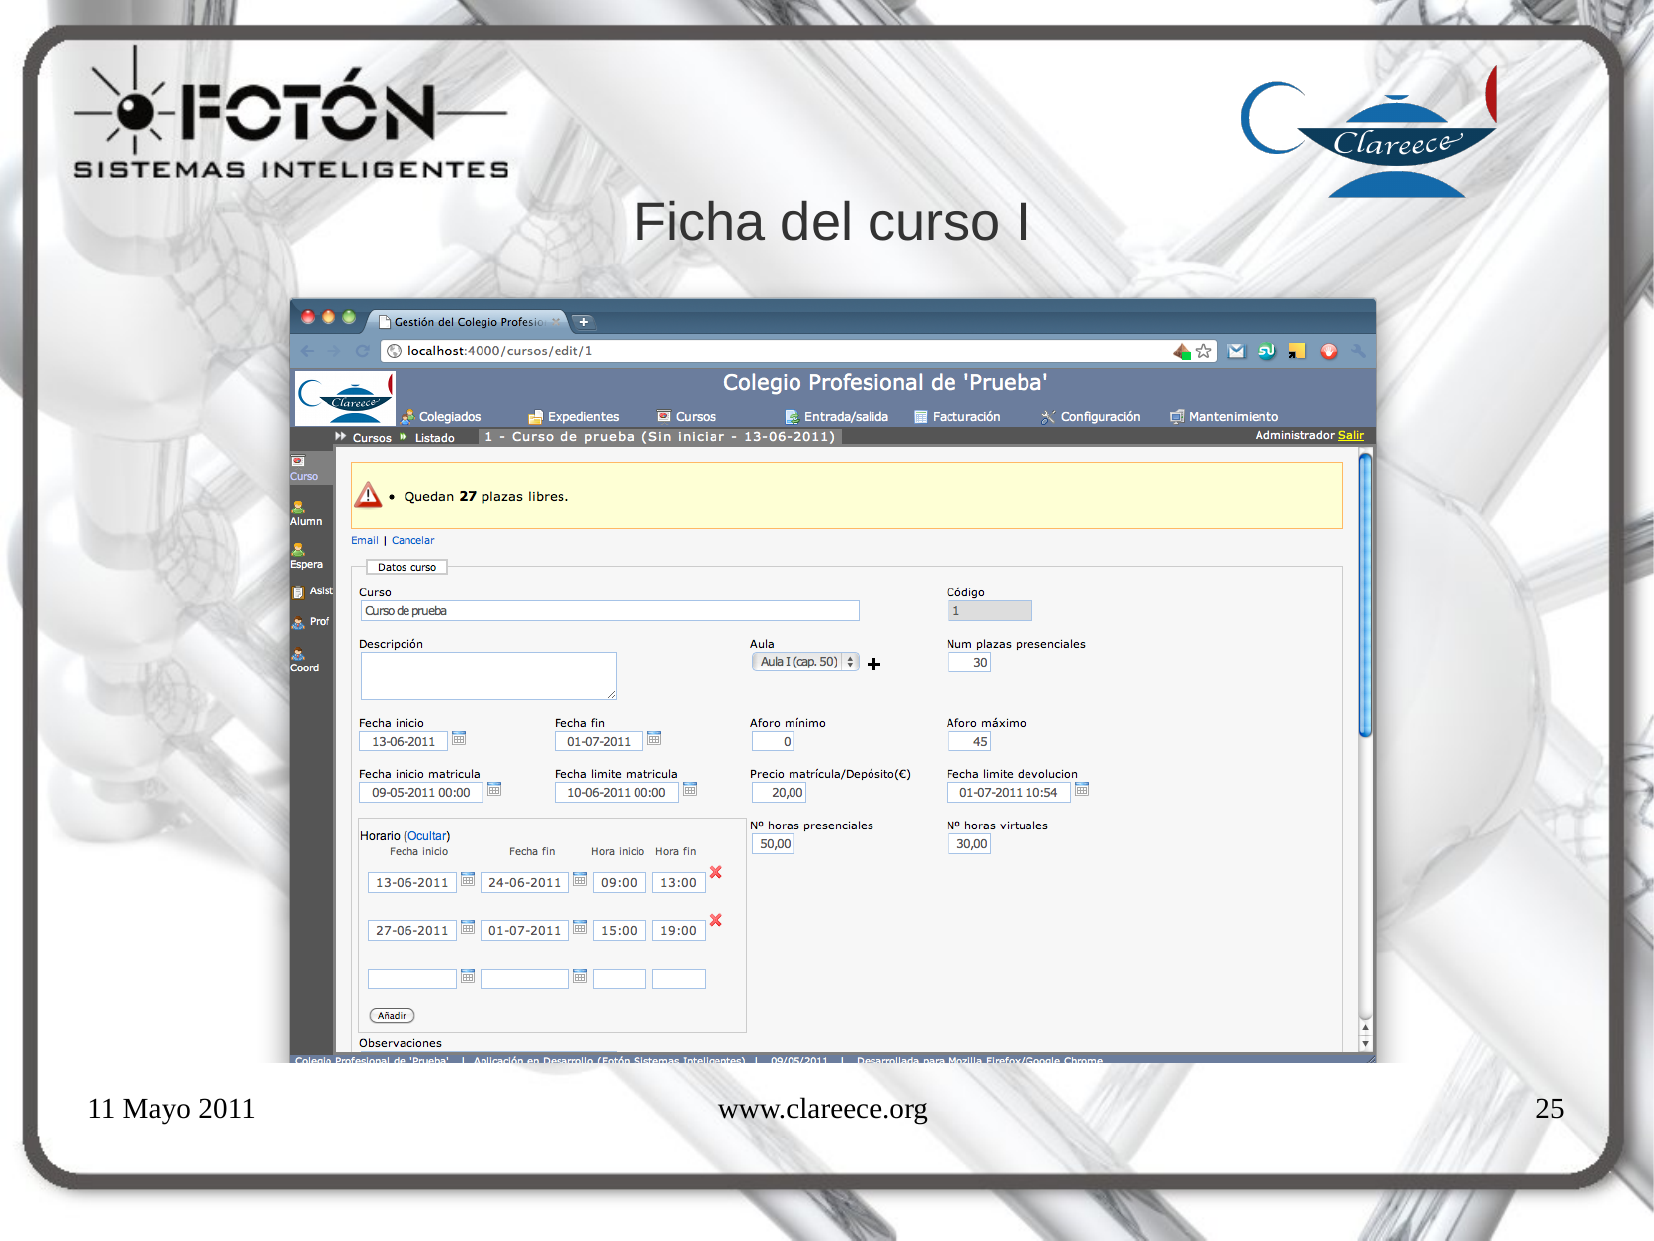

# Ficha del curso I
11 Mayo 2011
www.clareece.org
25